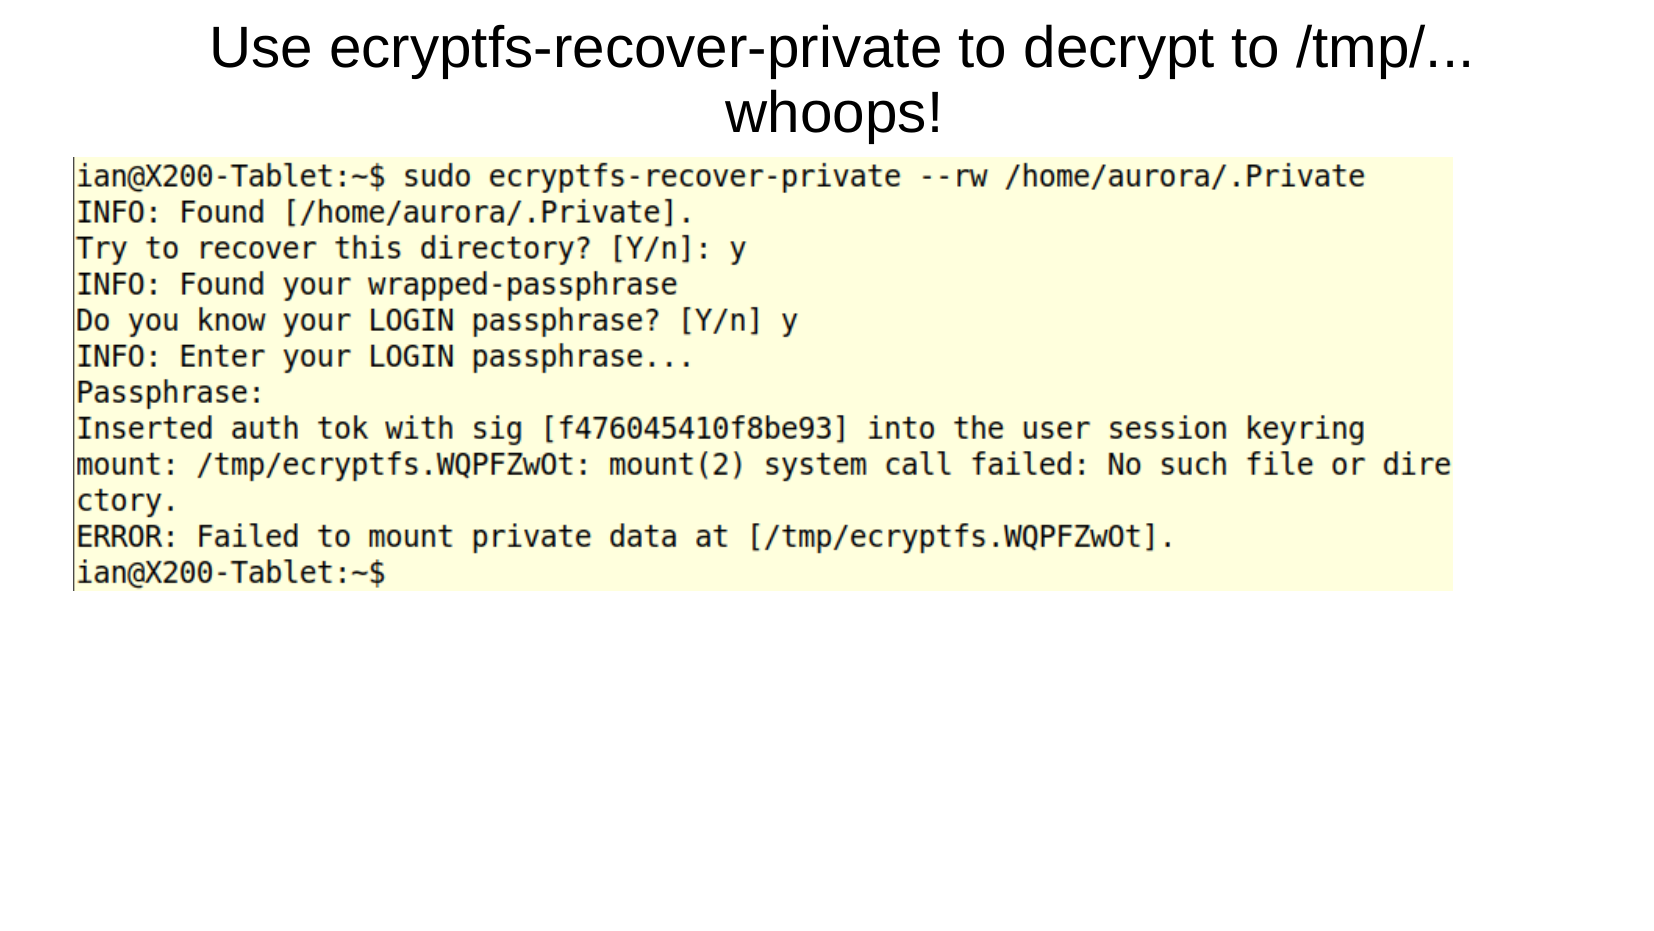

# Use ecryptfs-recover-private to decrypt to /tmp/... whoops!